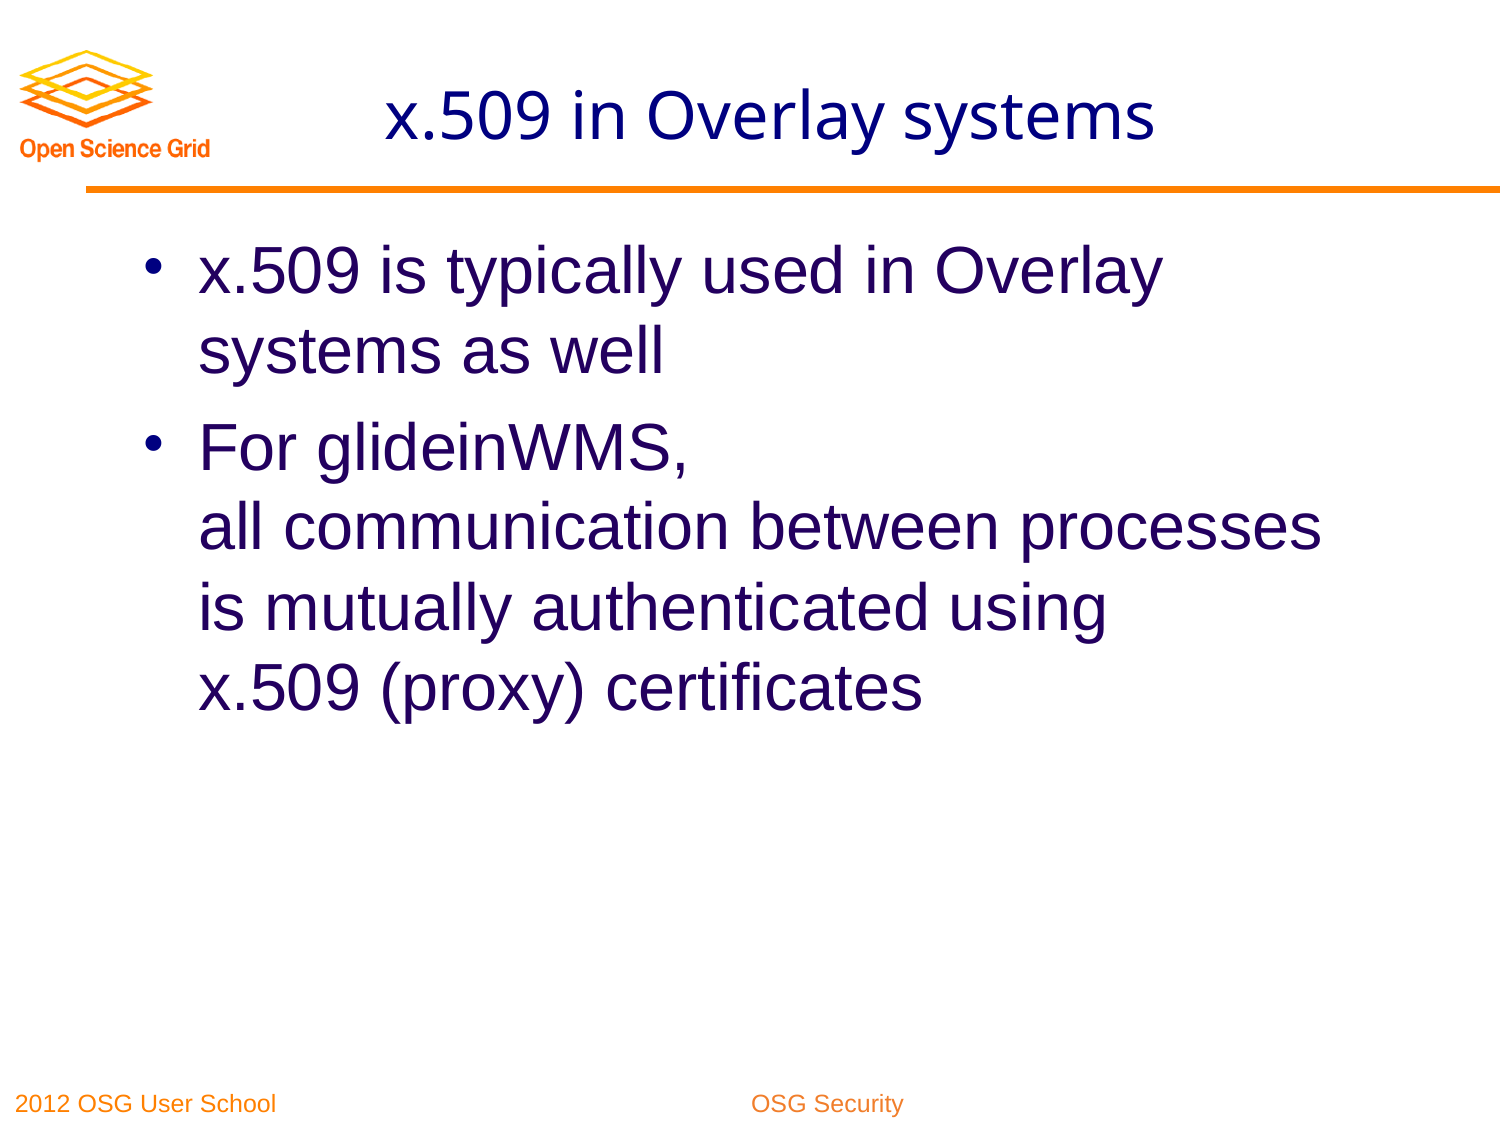

# x.509 in Overlay systems
x.509 is typically used in Overlay systems as well
For glideinWMS,
all communication between processes is mutually authenticated using
x.509 (proxy) certificates